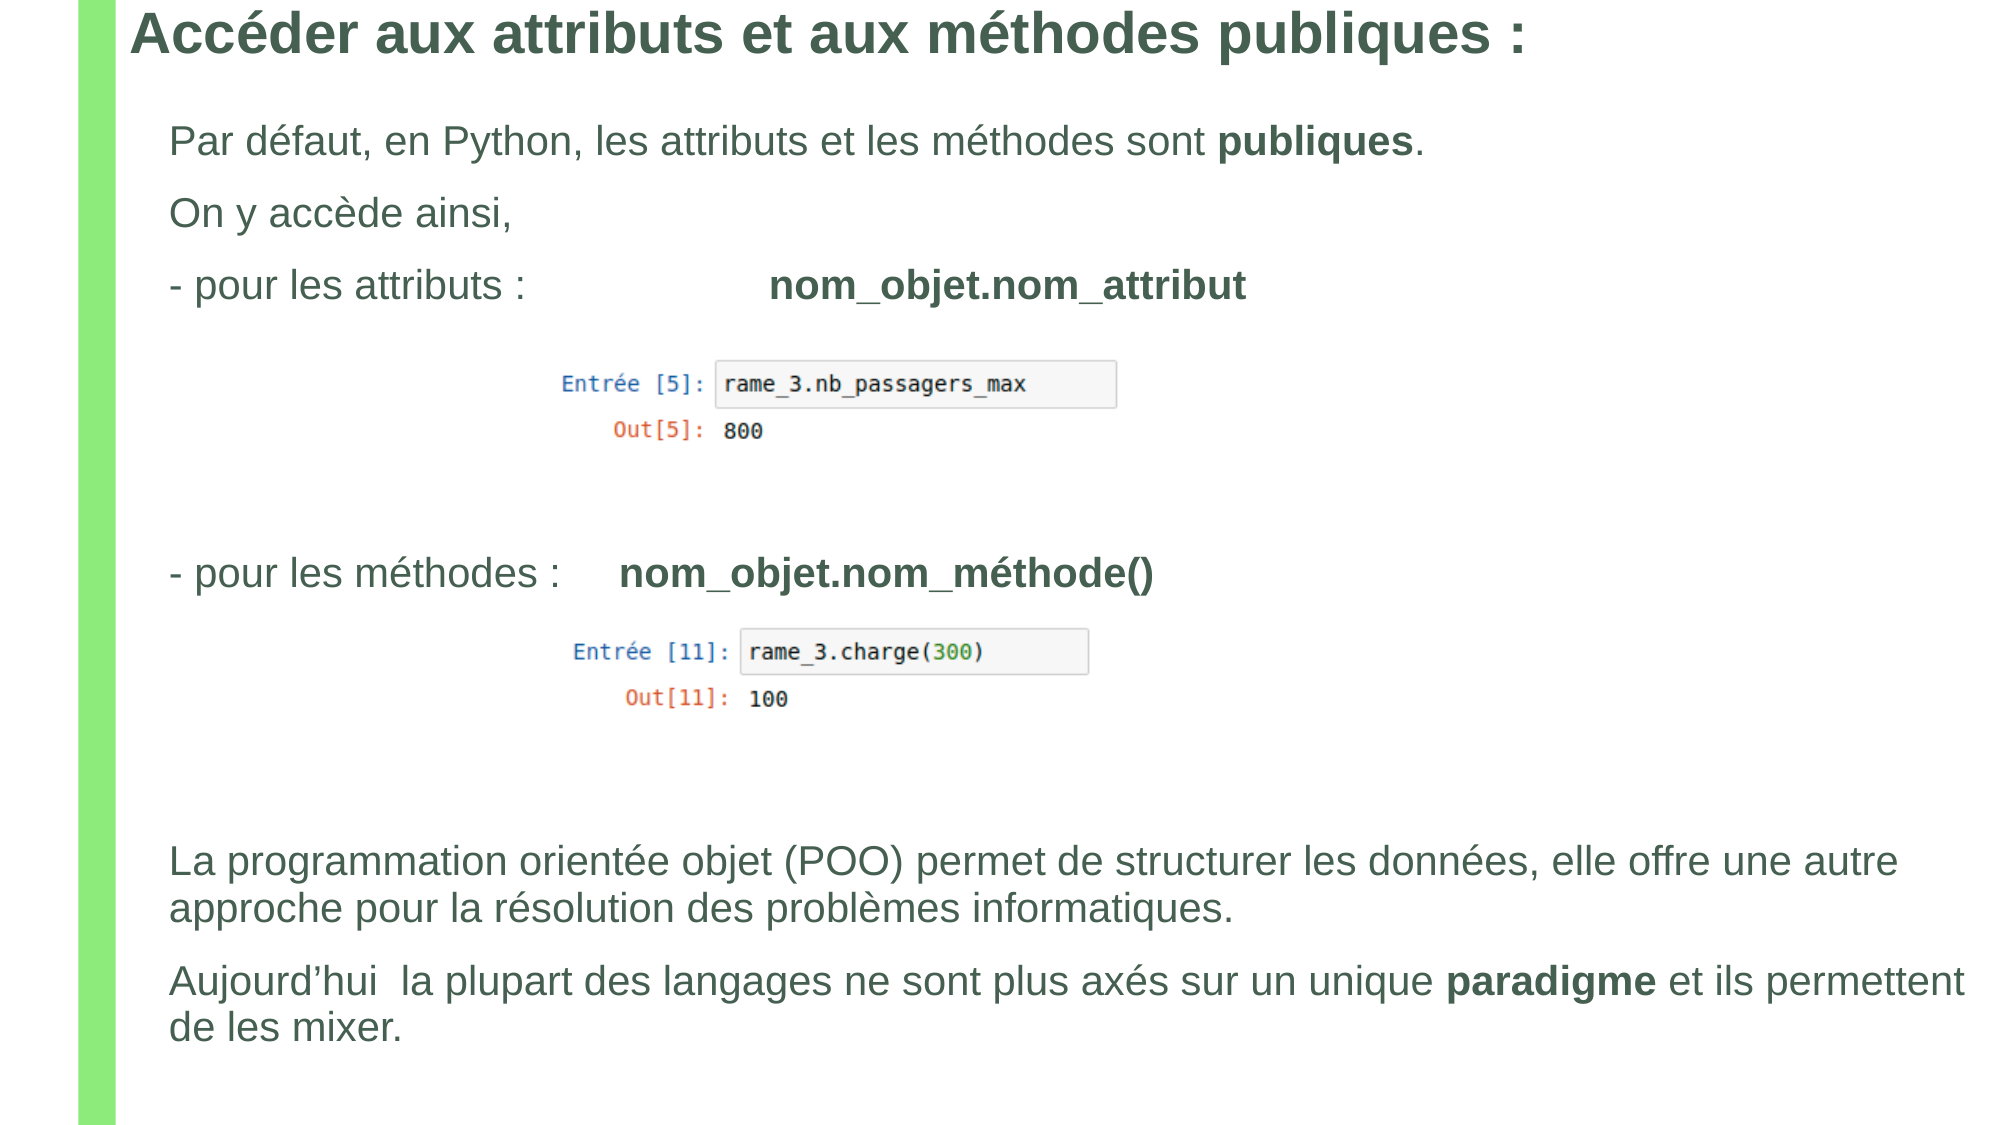

Accéder aux attributs et aux méthodes publiques :
Par défaut, en Python, les attributs et les méthodes sont publiques.
On y accède ainsi,
- pour les attributs : 		nom_objet.nom_attribut
- pour les méthodes :	nom_objet.nom_méthode()
La programmation orientée objet (POO) permet de structurer les données, elle offre une autre approche pour la résolution des problèmes informatiques.
Aujourd’hui la plupart des langages ne sont plus axés sur un unique paradigme et ils permettent de les mixer.